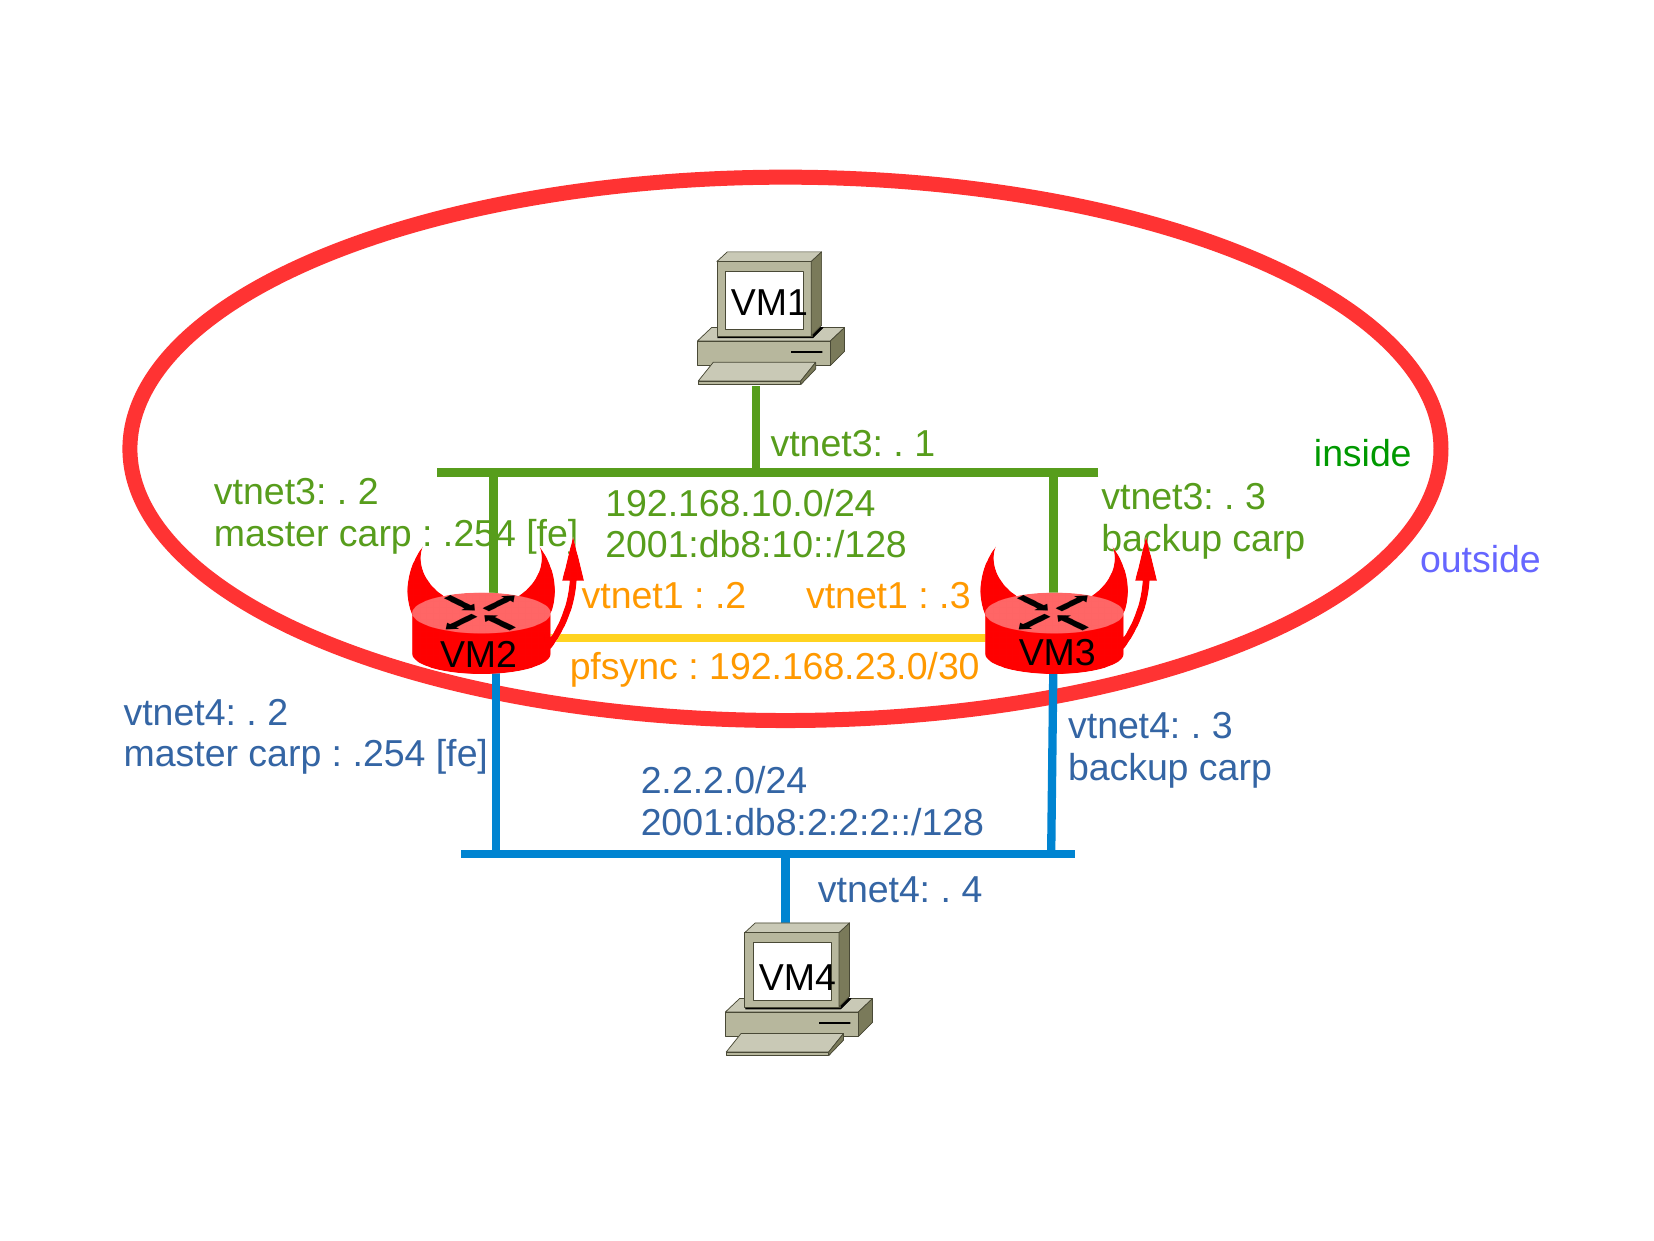

VM1
vtnet3: . 1
inside
vtnet3: . 2
master carp : .254 [fe]
vtnet3: . 3
backup carp
192.168.10.0/24
2001:db8:10::/128
outside
vtnet1 : .2
vtnet1 : .3
VM3
VM2
pfsync : 192.168.23.0/30
vtnet4: . 2
master carp : .254 [fe]
vtnet4: . 3
backup carp
2.2.2.0/24
2001:db8:2:2:2::/128
vtnet4: . 4
VM4